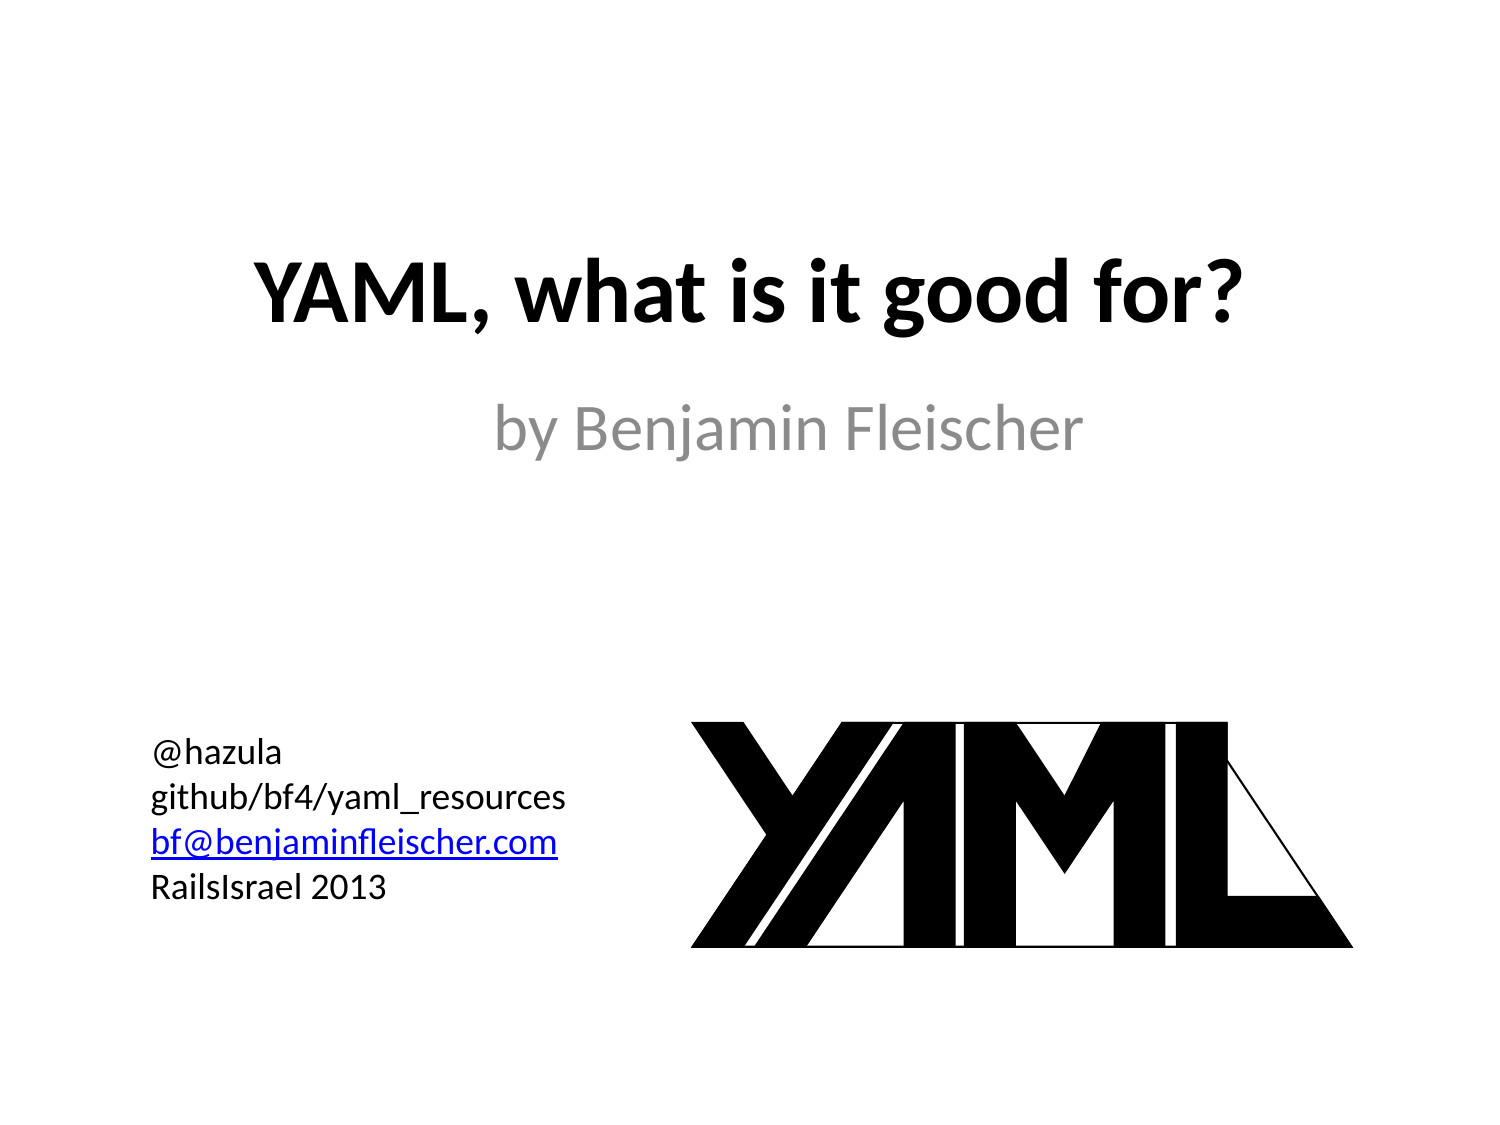

# YAML, what is it good for?
by Benjamin Fleischer
@hazula
github/bf4/yaml_resources
bf@benjaminfleischer.com
RailsIsrael 2013